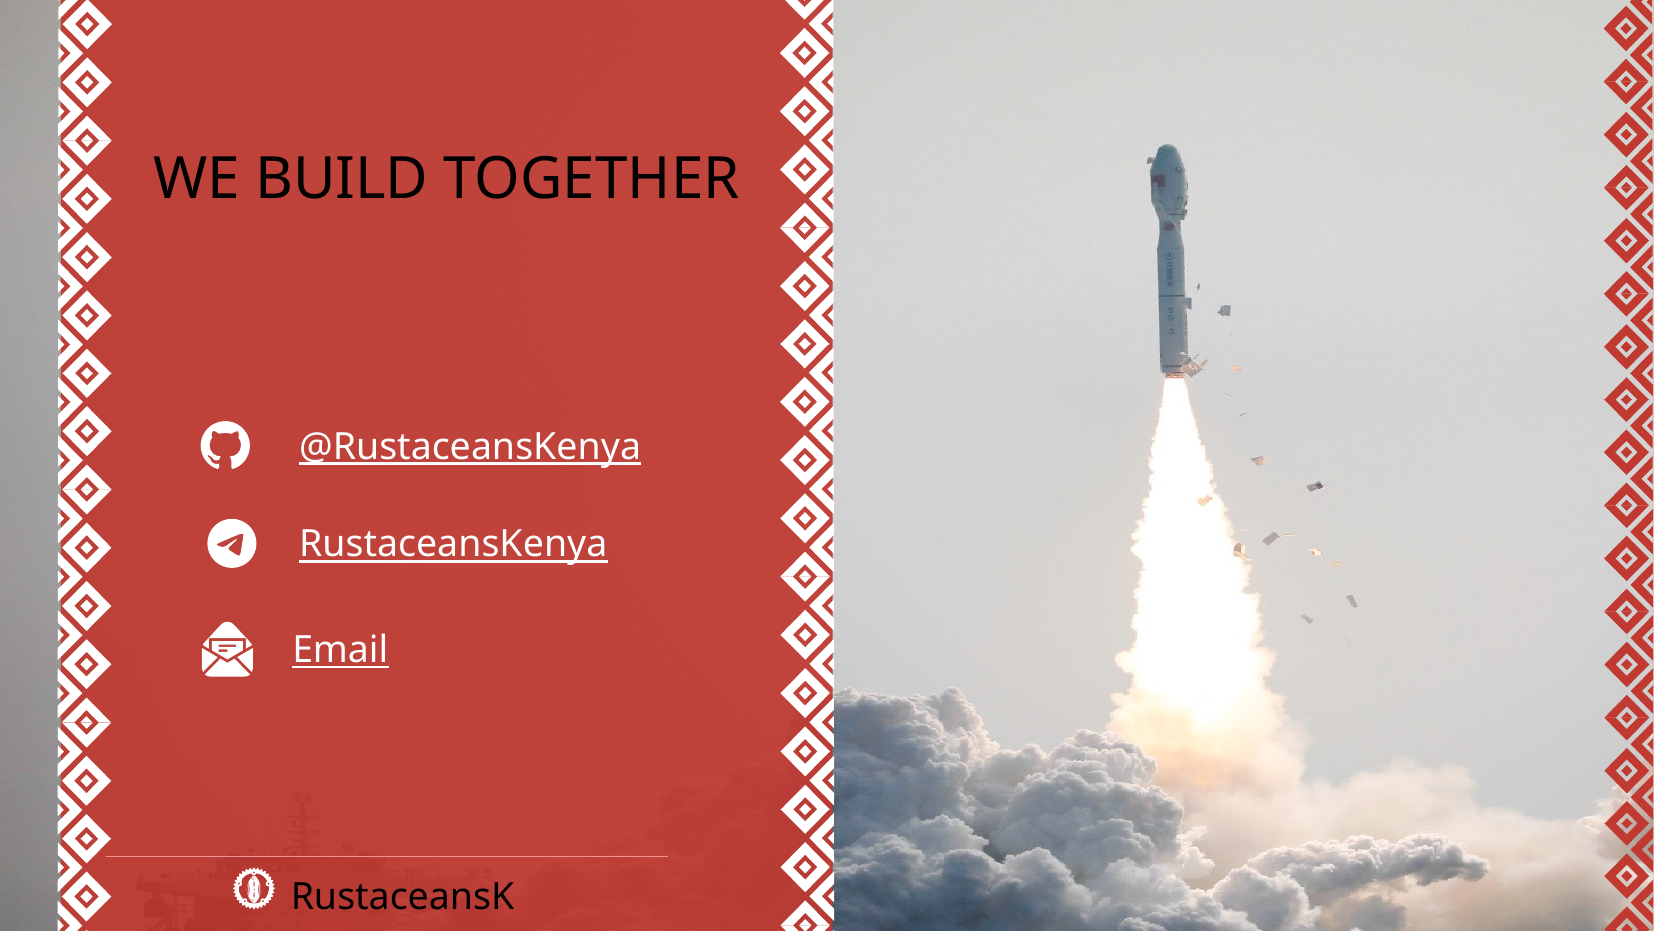

WE BUILD TOGETHER
@RustaceansKenya
RustaceansKenya
Email
RustaceansKenya